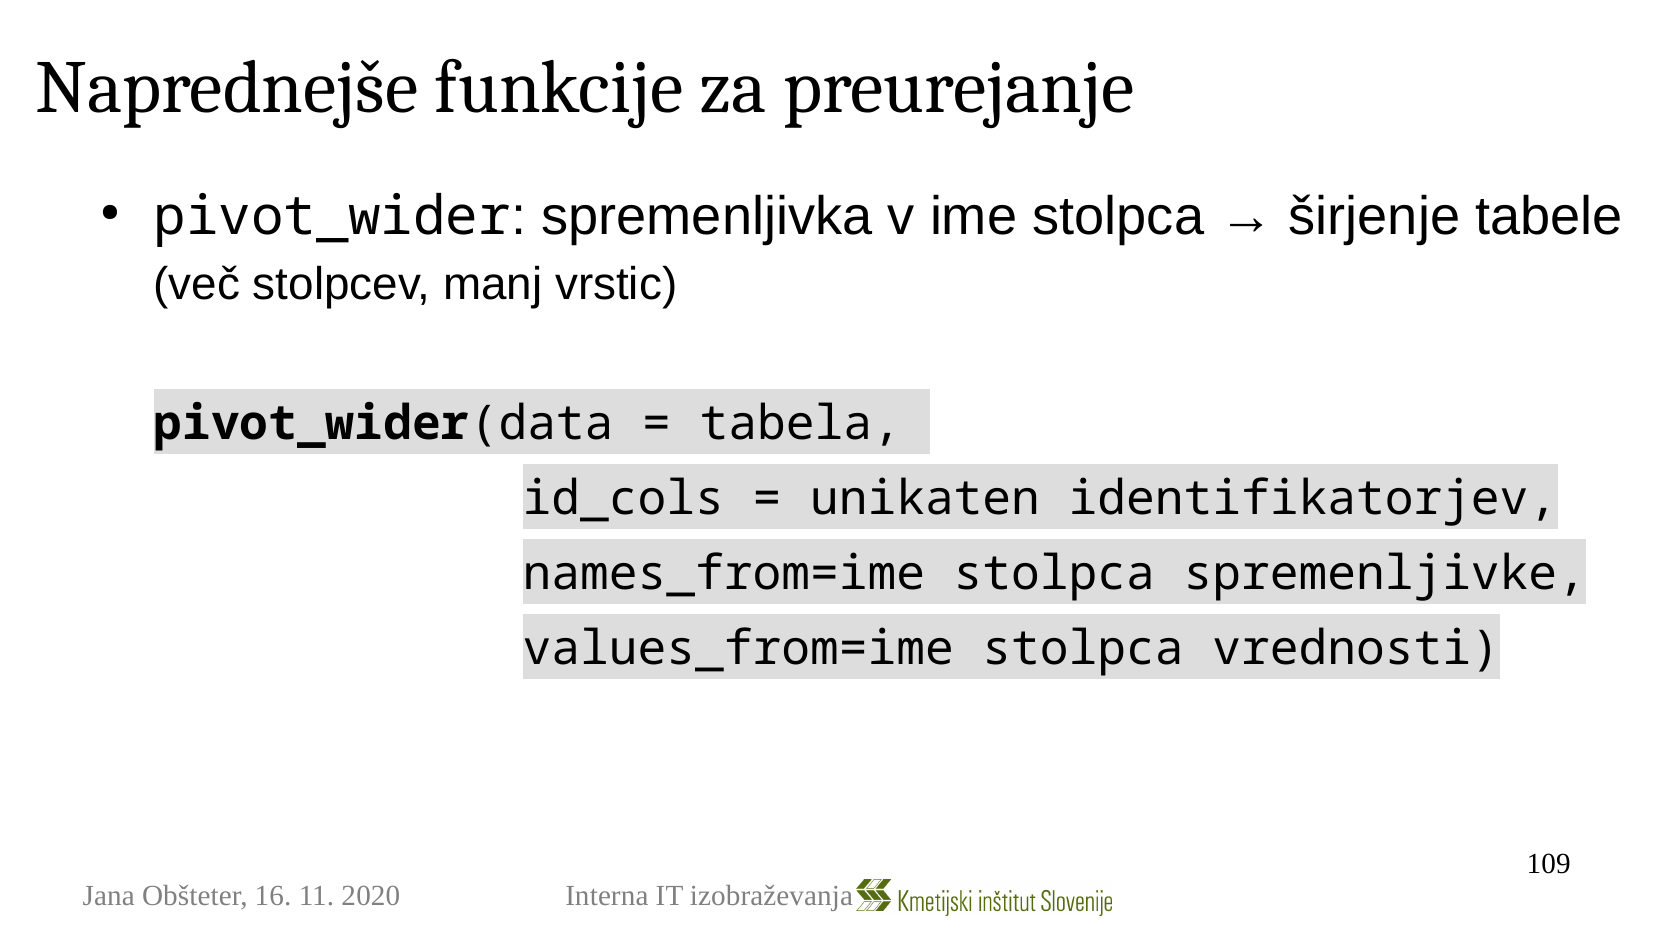

# Naprednejše funkcije za preurejanje
pivot_wider: spremenljivka v ime stolpca → širjenje tabele (več stolpcev, manj vrstic)
pivot_wider(data = tabela,
					id_cols = unikaten identifikatorjev,
					names_from=ime stolpca spremenljivke,
					values_from=ime stolpca vrednosti)
109